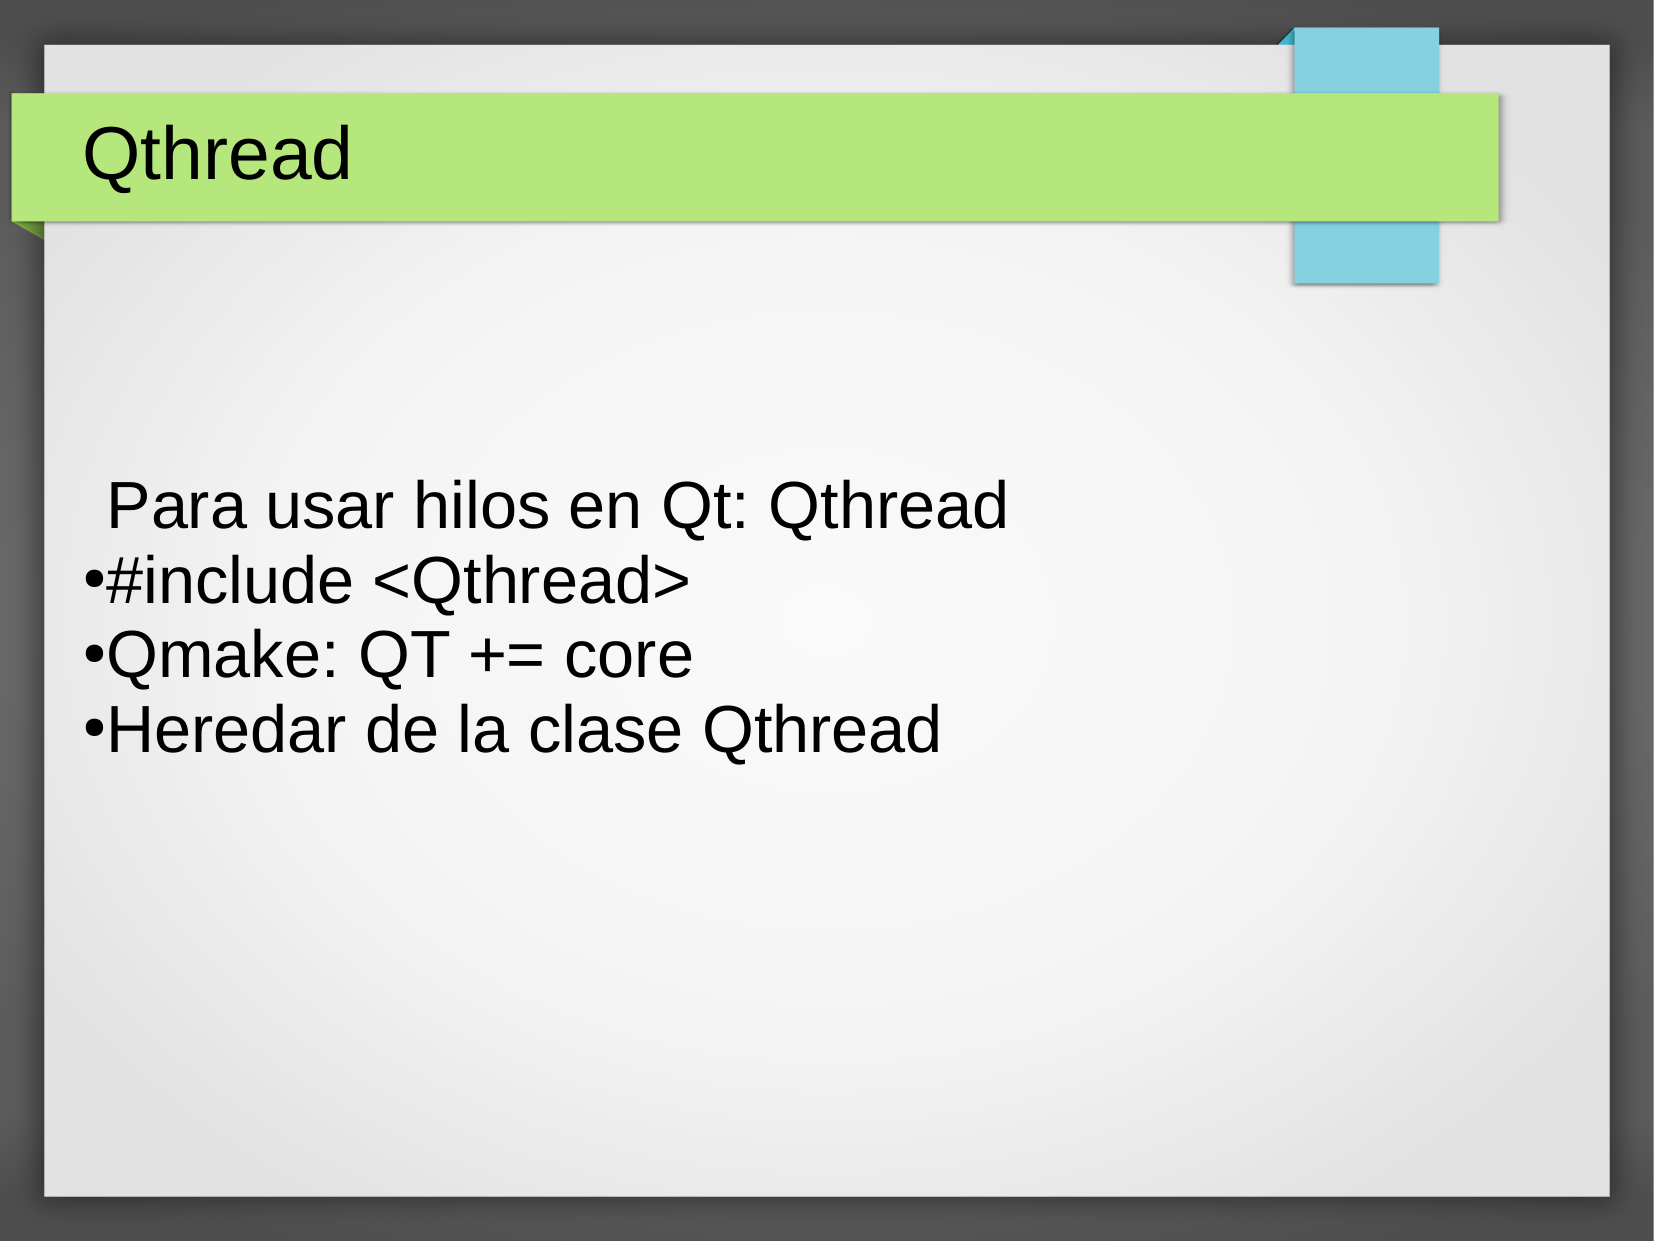

# Qthread
Para usar hilos en Qt: Qthread
#include <Qthread>
Qmake: QT += core
Heredar de la clase Qthread